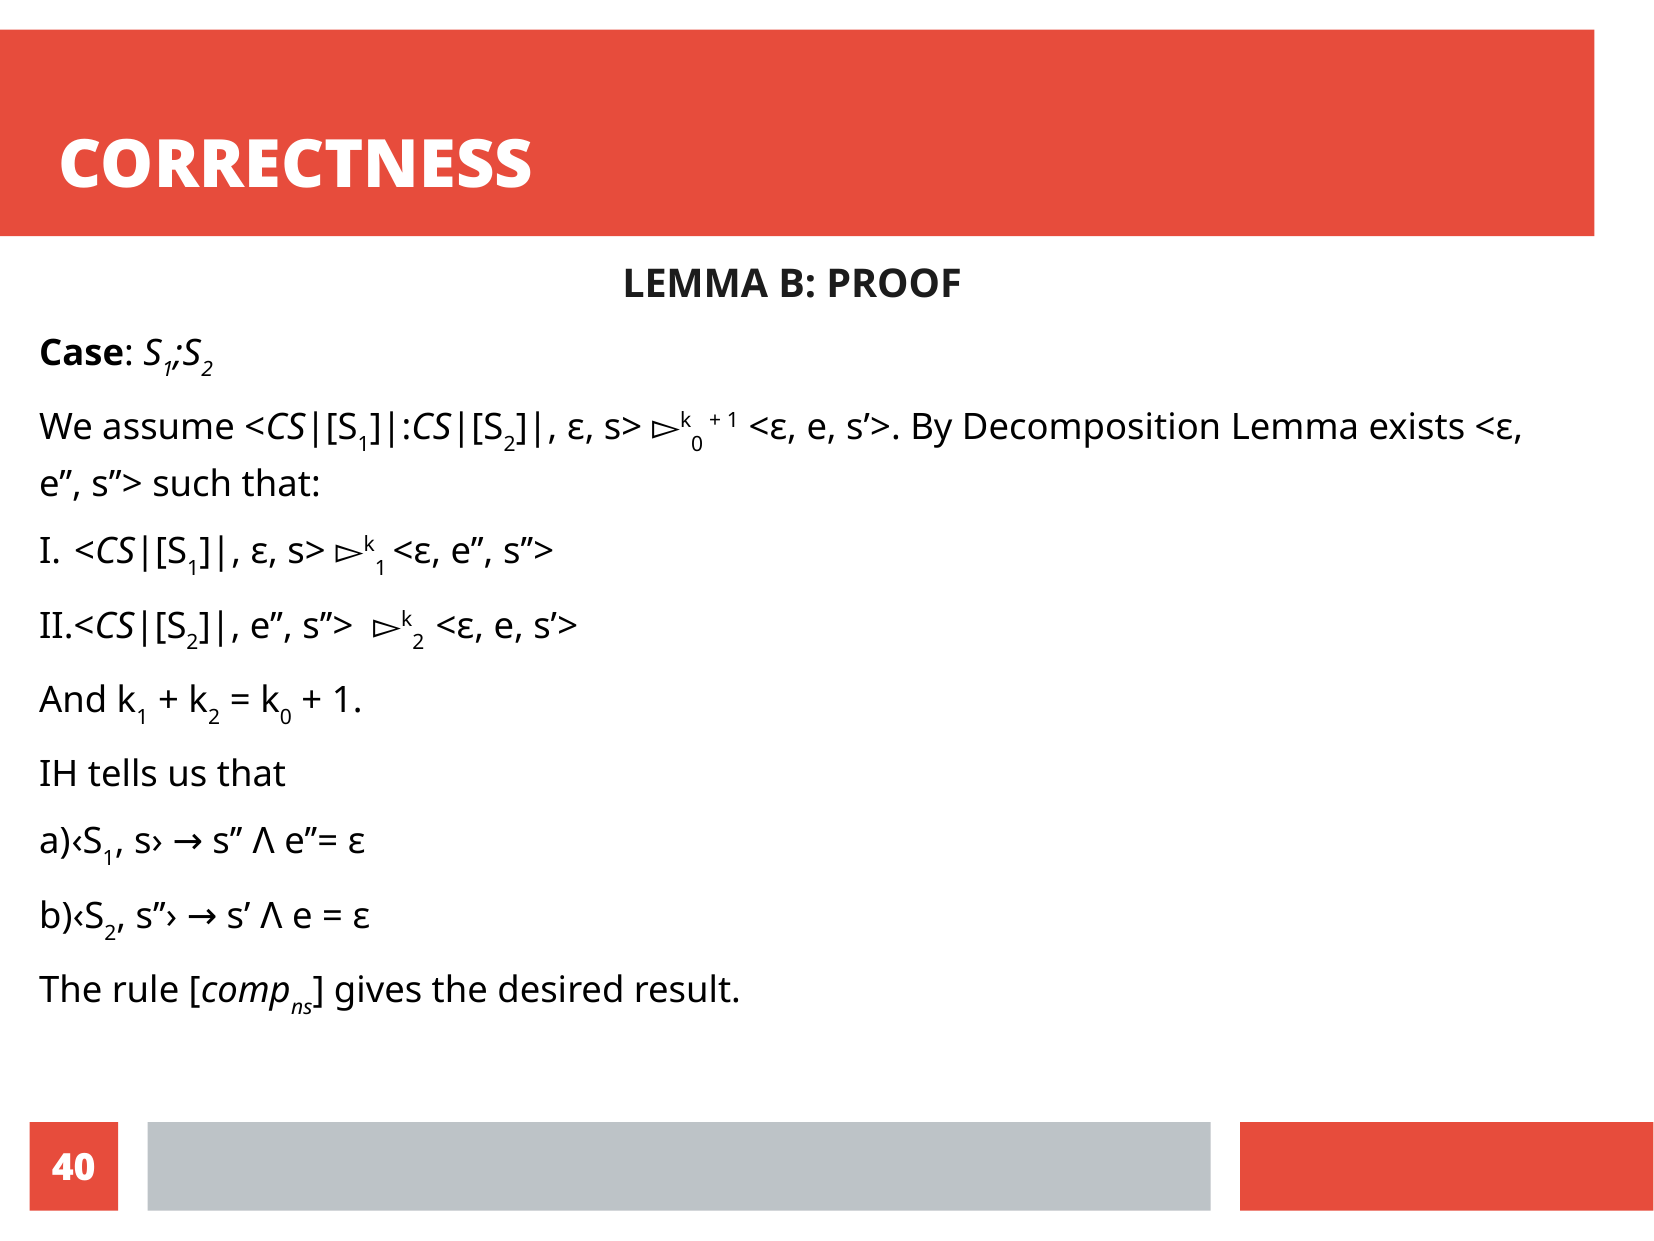

# CORRECTNESS
LEMMA B: PROOF
Case: S1;S2
We assume <CS|[S1]|:CS|[S2]|, ε, s> ▻k0 + 1 <ε, e, s’>. By Decomposition Lemma exists <ε, e’’, s’’> such that:
 <CS|[S1]|, ε, s> ▻k1 <ε, e’’, s’’>
 <CS|[S2]|, e’’, s’’> ▻k2 <ε, e, s’>
And k1 + k2 = k0 + 1.
IH tells us that
 ‹S1, s› → s’’ Ʌ e’’= ε
 ‹S2, s’’› → s’ Ʌ e = ε
The rule [compns] gives the desired result.
40